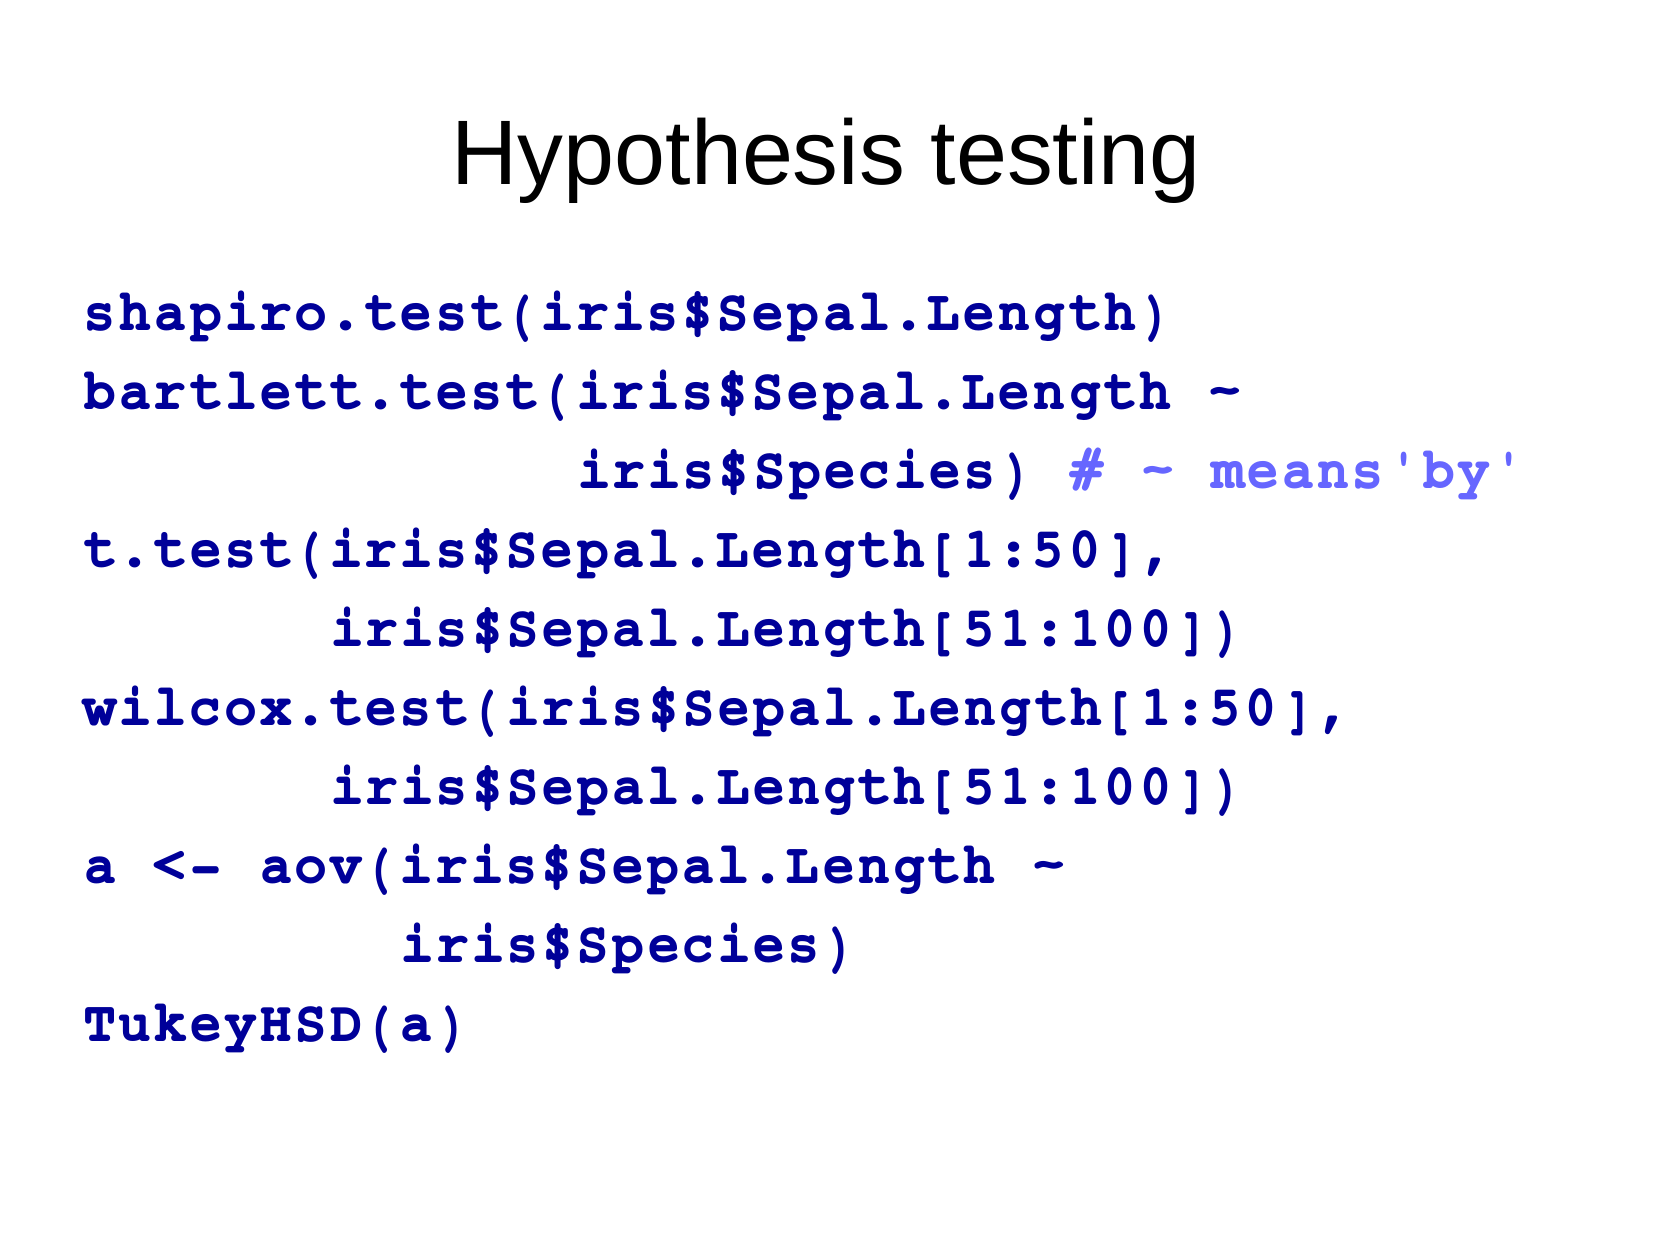

# Hypothesis testing
shapiro.test(iris$Sepal.Length)
bartlett.test(iris$Sepal.Length ~
 iris$Species) # ~ means'by'
t.test(iris$Sepal.Length[1:50],
 iris$Sepal.Length[51:100])
wilcox.test(iris$Sepal.Length[1:50],
 iris$Sepal.Length[51:100])
a <- aov(iris$Sepal.Length ~
 iris$Species)
TukeyHSD(a)